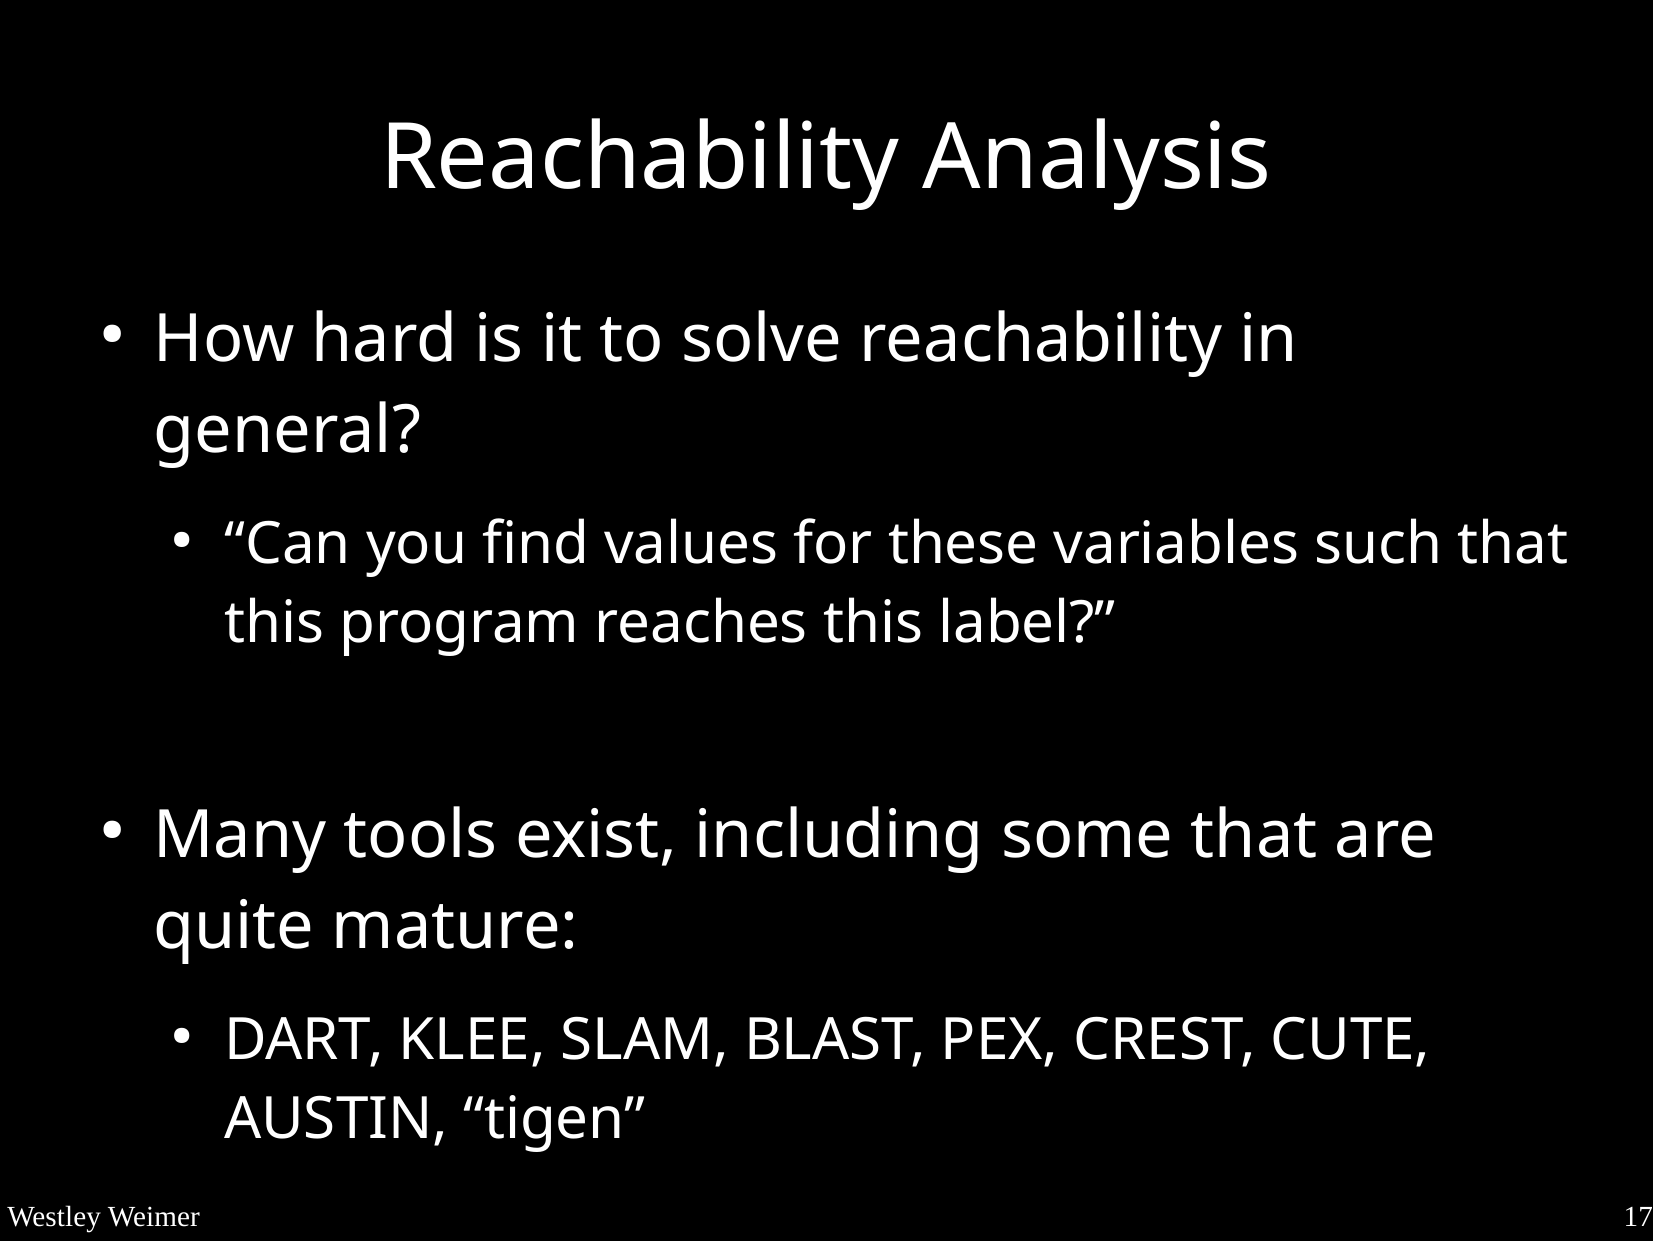

# Reachability Analysis
How hard is it to solve reachability in general?
“Can you find values for these variables such that this program reaches this label?”
Many tools exist, including some that are quite mature:
DART, KLEE, SLAM, BLAST, PEX, CREST, CUTE, AUSTIN, “tigen”
17